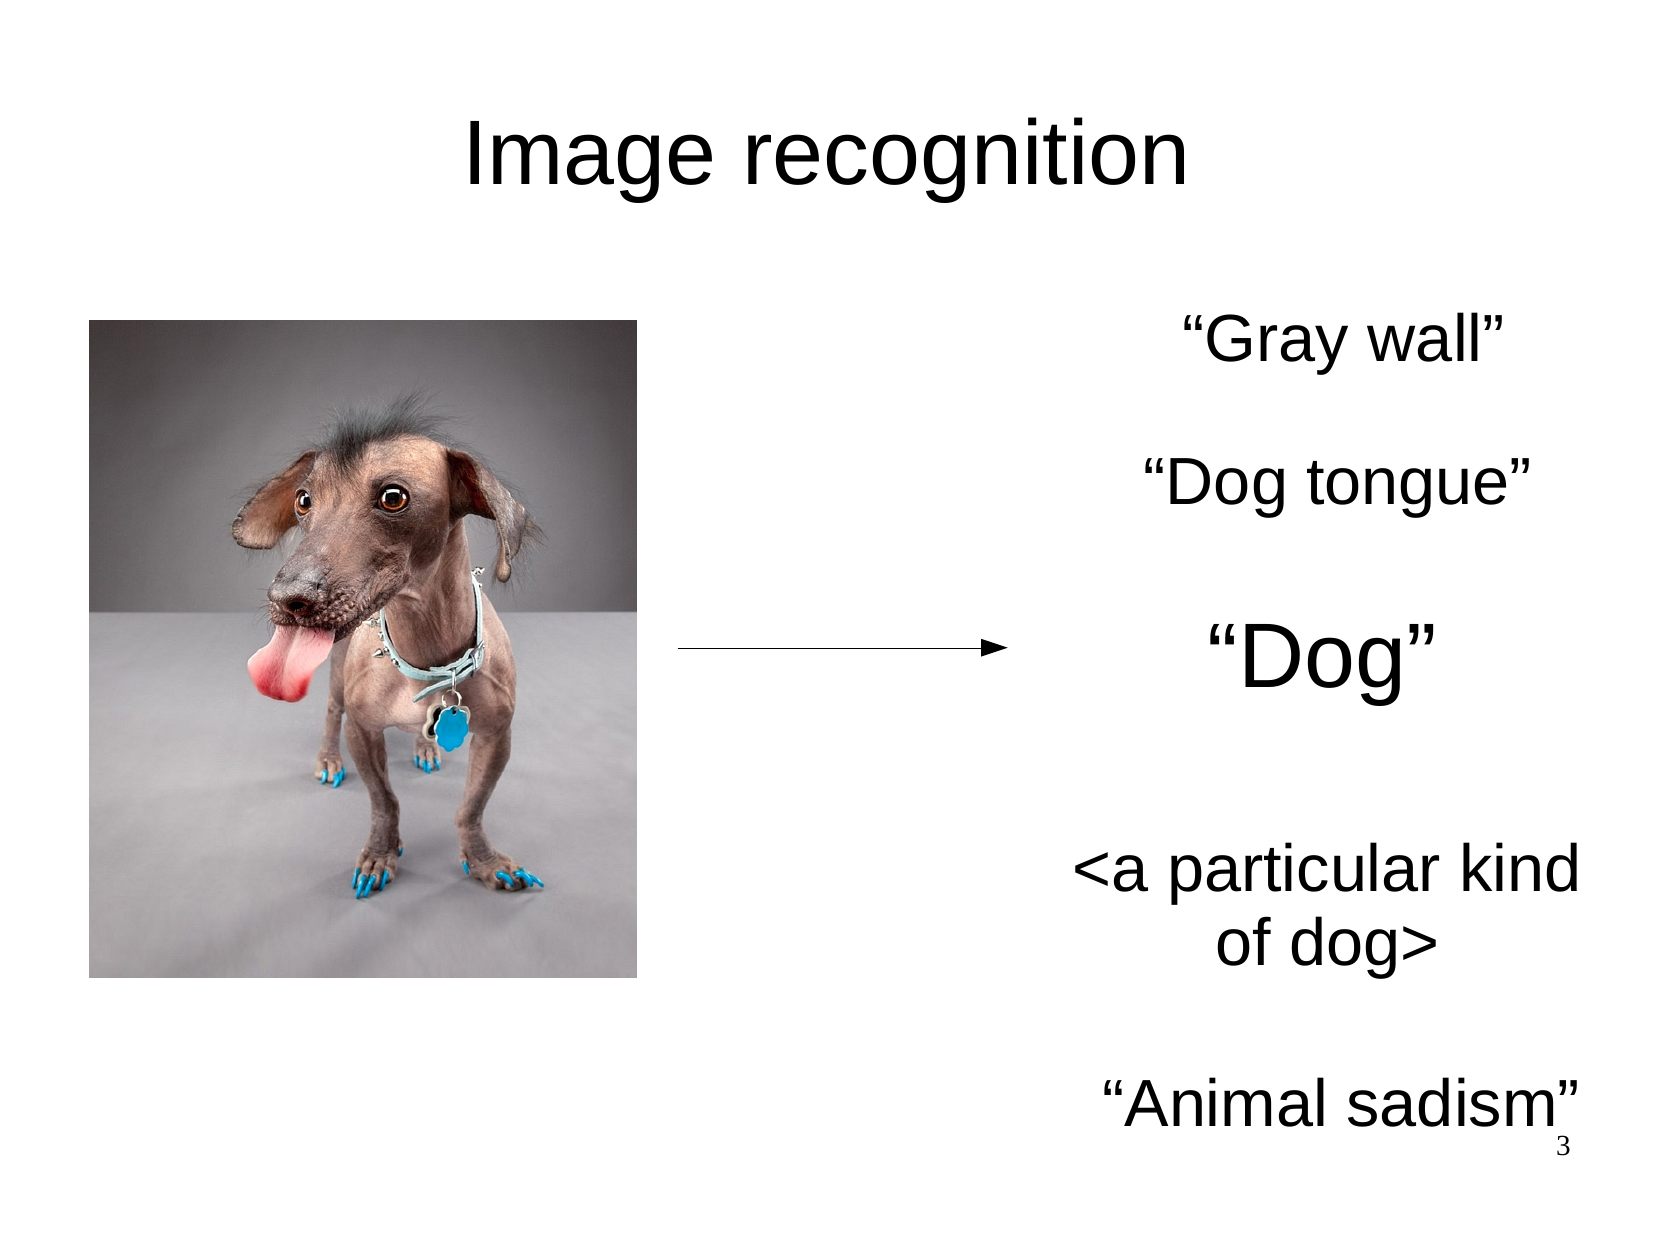

# Image recognition
“Gray wall”
“Dog tongue”
“Dog”
<a particular kind of dog>
“Animal sadism”
3